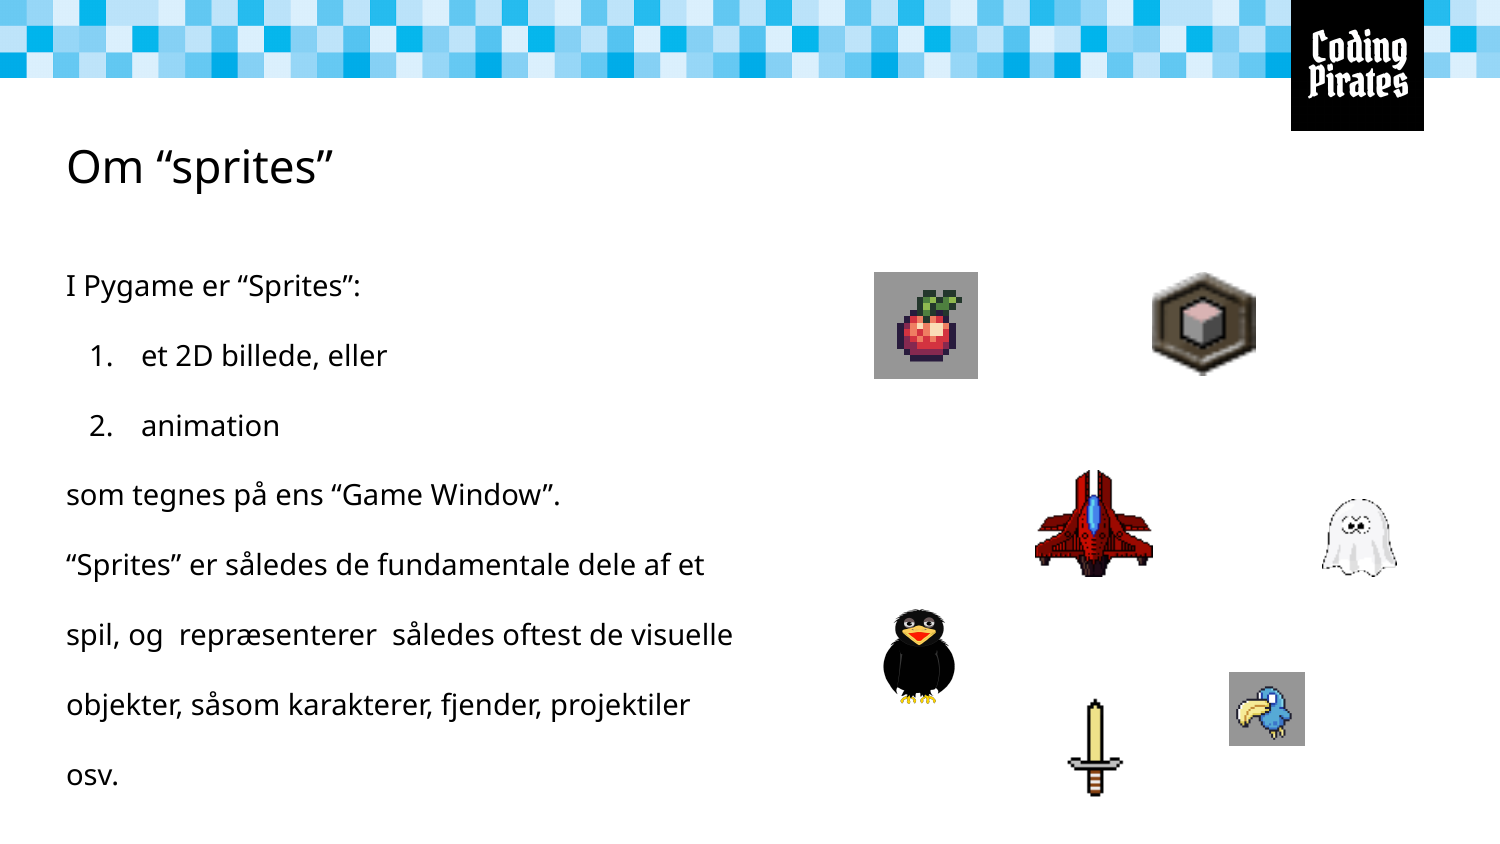

Om “sprites”
# I Pygame er “Sprites”:
et 2D billede, eller
animation
som tegnes på ens “Game Window”.
“Sprites” er således de fundamentale dele af et spil, og repræsenterer således oftest de visuelle objekter, såsom karakterer, fjender, projektiler osv.